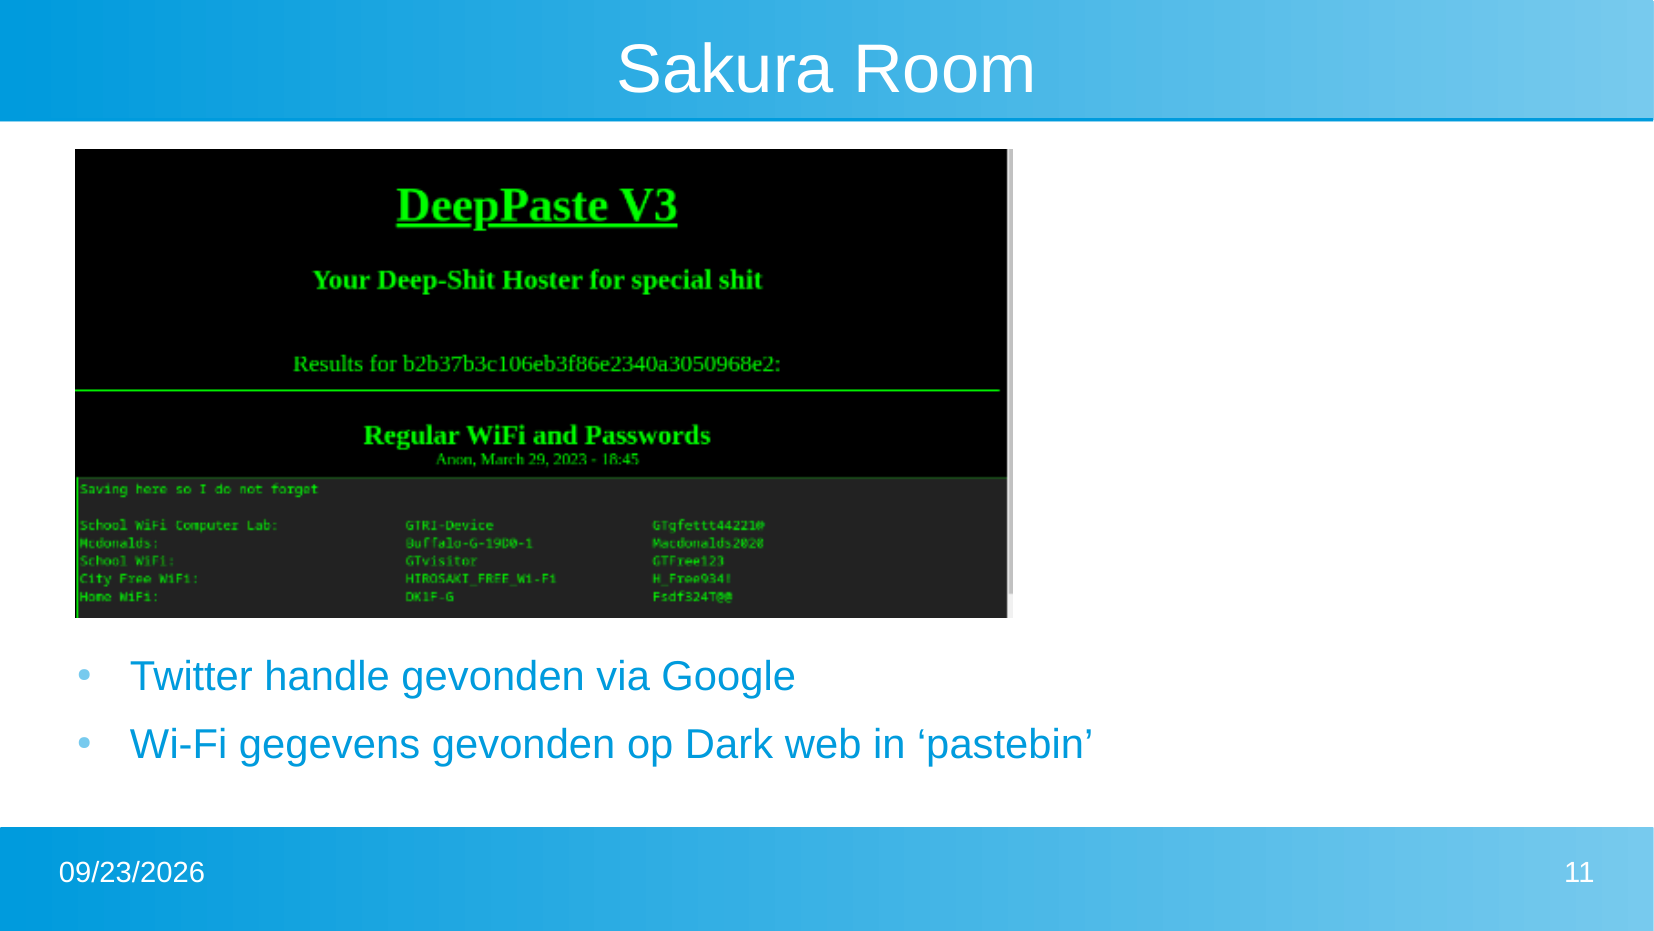

# Sakura Room
Twitter handle gevonden via Google
Wi-Fi gegevens gevonden op Dark web in ‘pastebin’
11